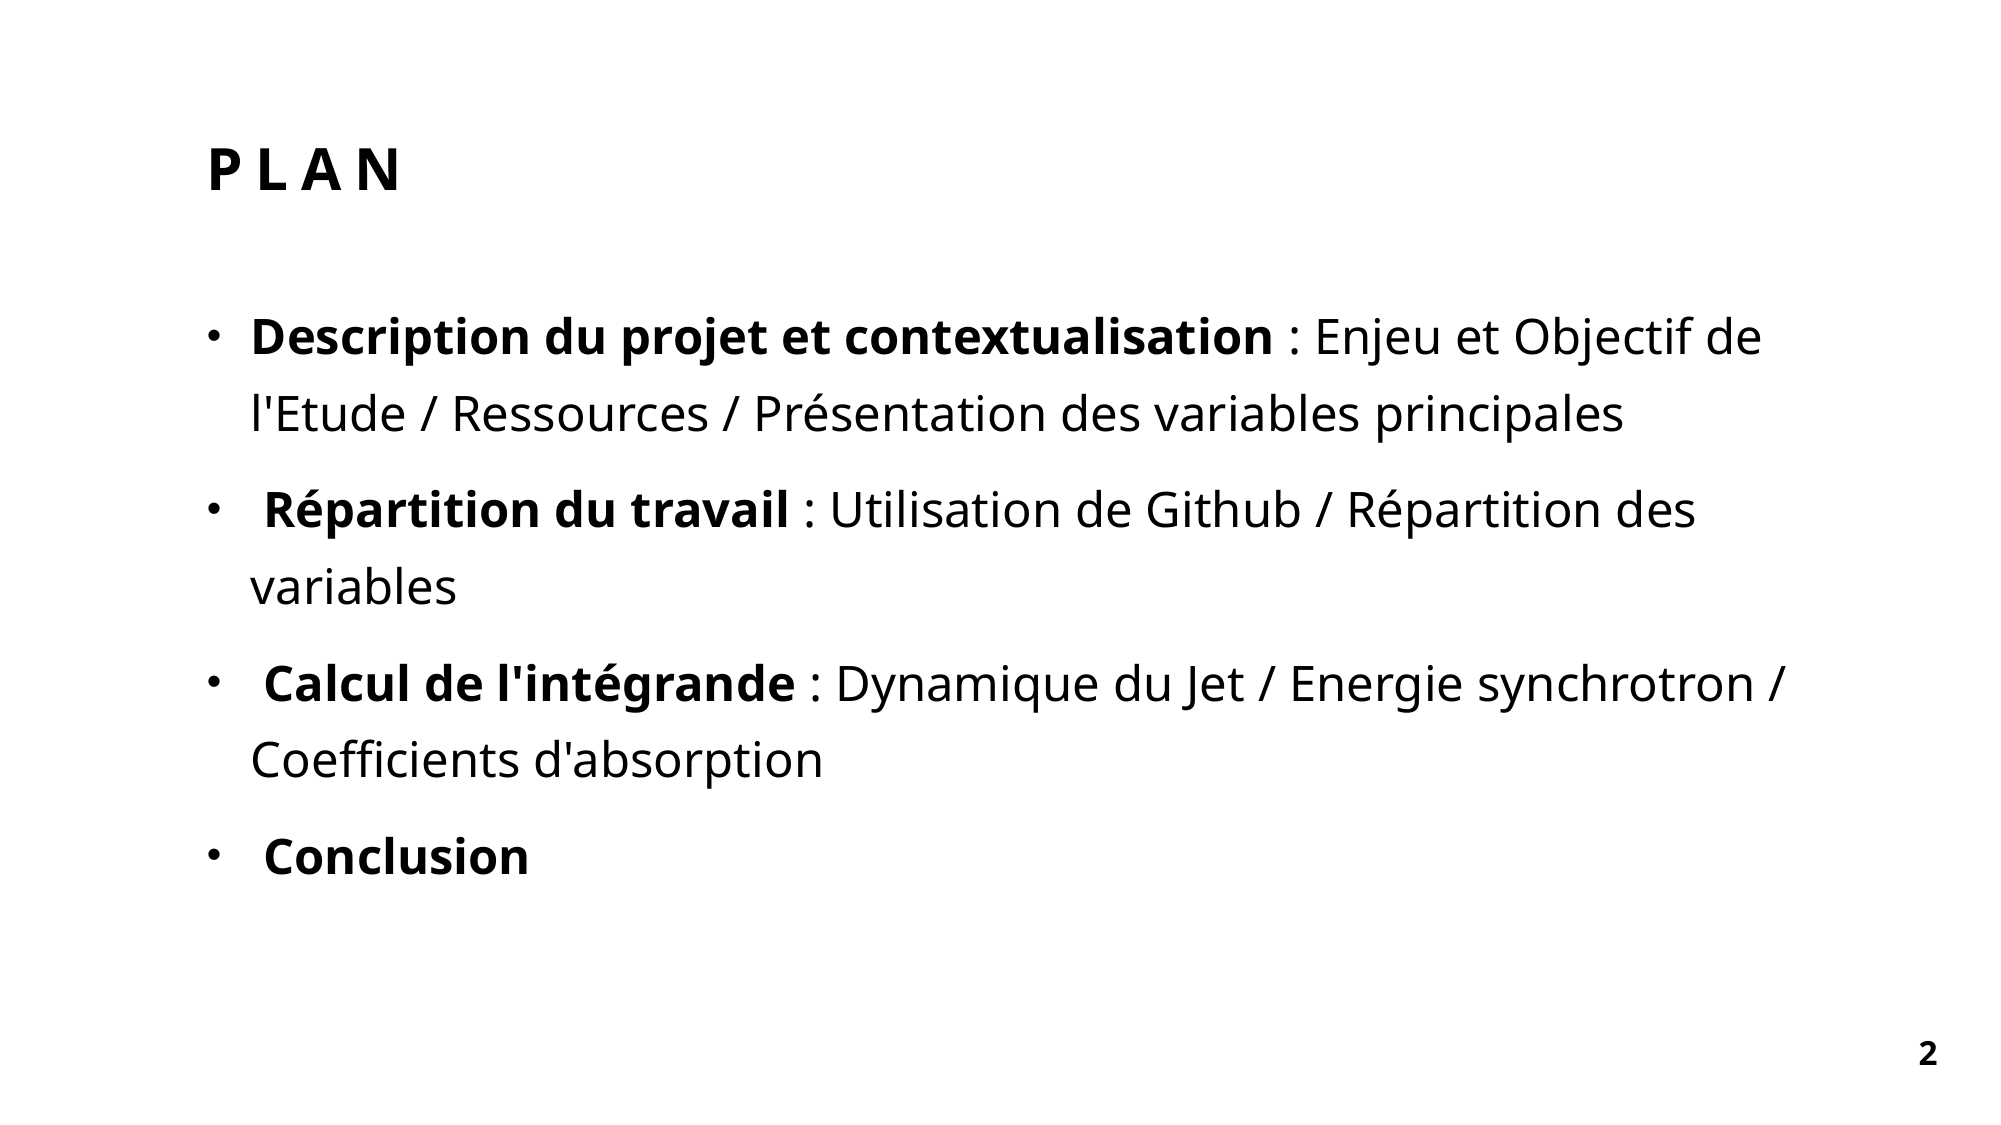

# Plan
Mines Paris | PSL
Description du projet et contextualisation : Enjeu et Objectif de l'Etude / Ressources / Présentation des variables principales
 Répartition du travail : Utilisation de Github / Répartition des variables
 Calcul de l'intégrande : Dynamique du Jet / Energie synchrotron / Coefficients d'absorption
 Conclusion
2